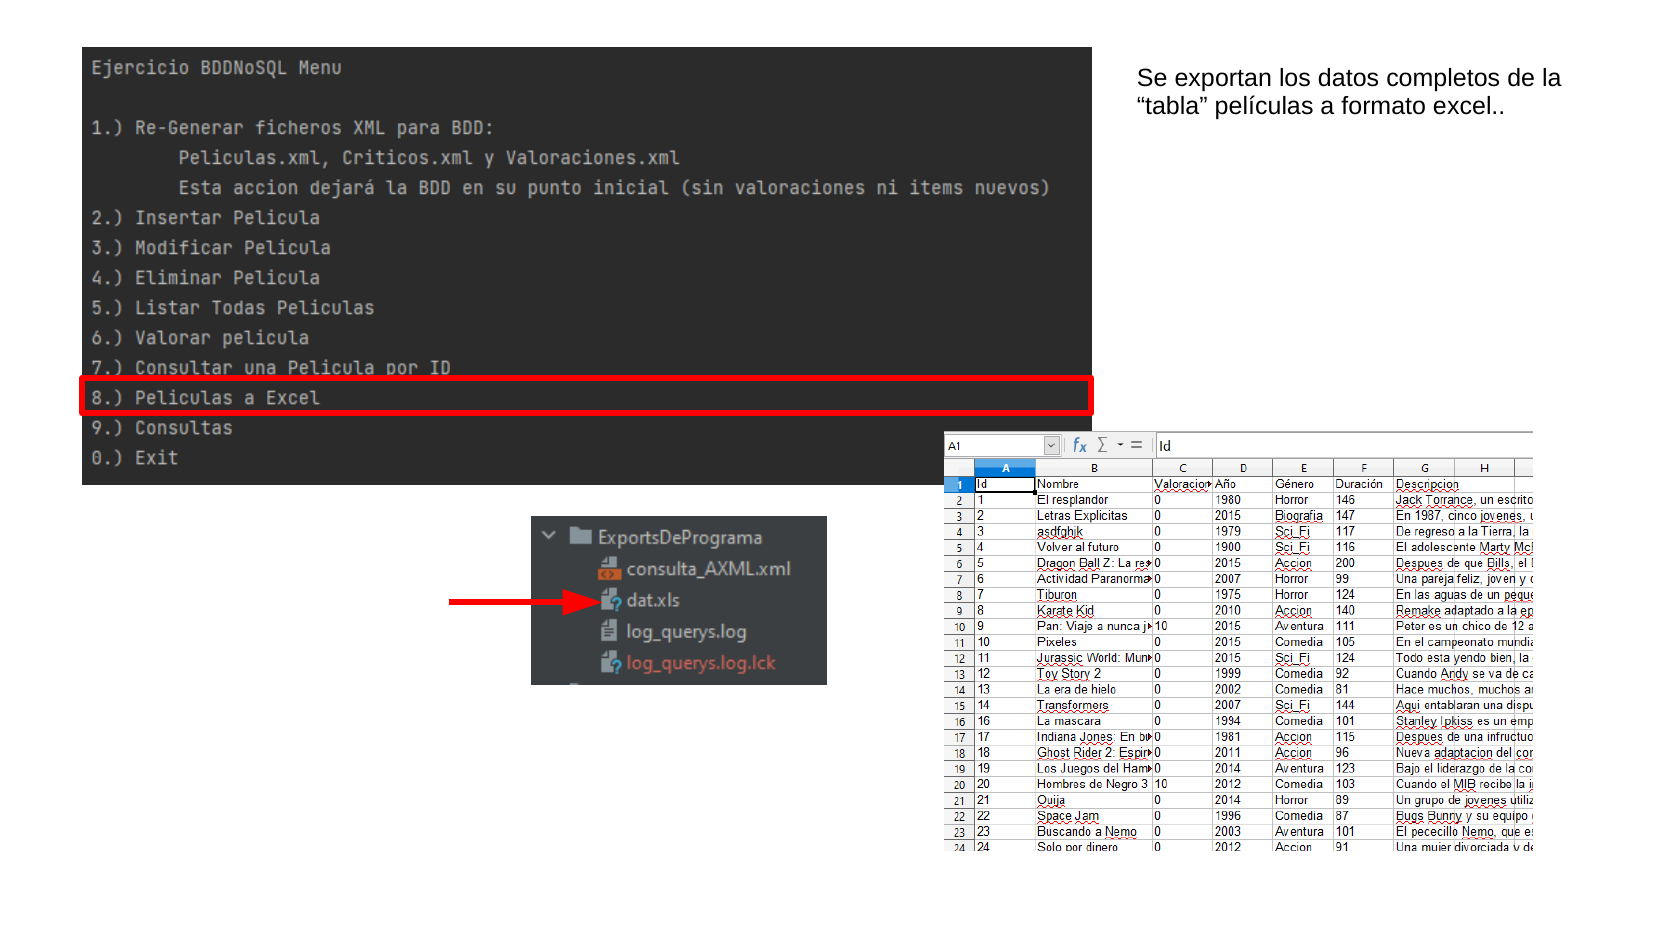

Se exportan los datos completos de la “tabla” películas a formato excel..